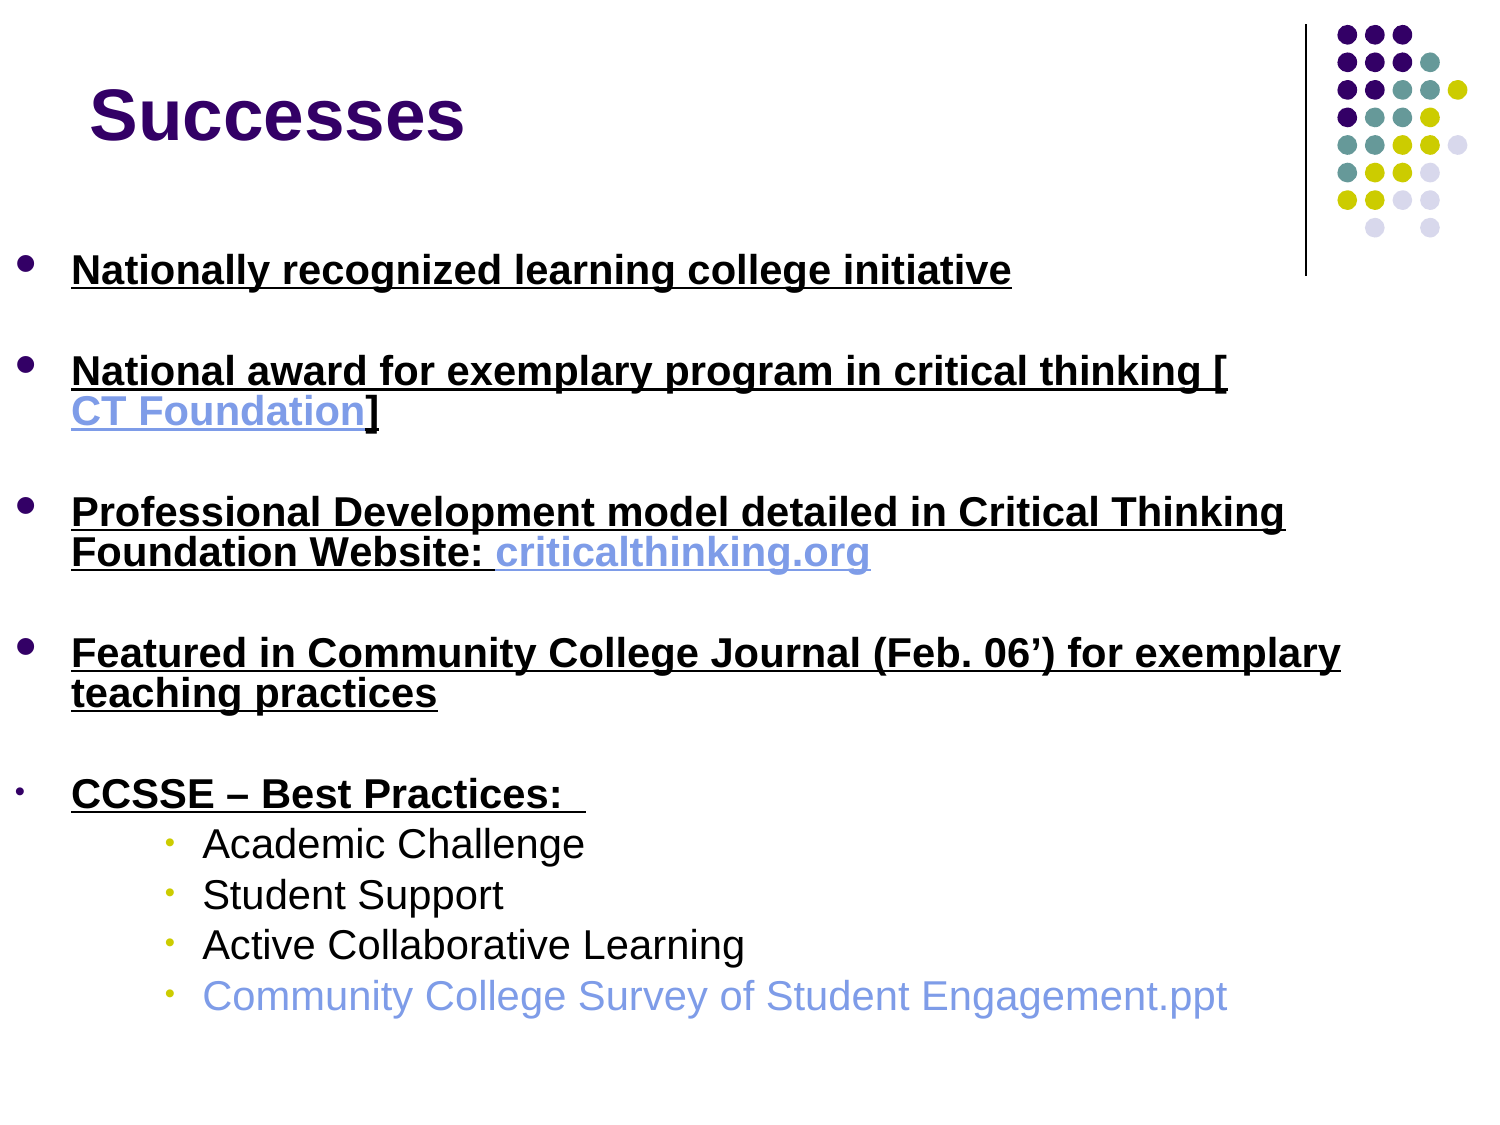

# Successes
Nationally recognized learning college initiative
National award for exemplary program in critical thinking [CT Foundation]
Professional Development model detailed in Critical Thinking Foundation Website: criticalthinking.org
Featured in Community College Journal (Feb. 06’) for exemplary teaching practices
CCSSE – Best Practices:
Academic Challenge
Student Support
Active Collaborative Learning
Community College Survey of Student Engagement.ppt